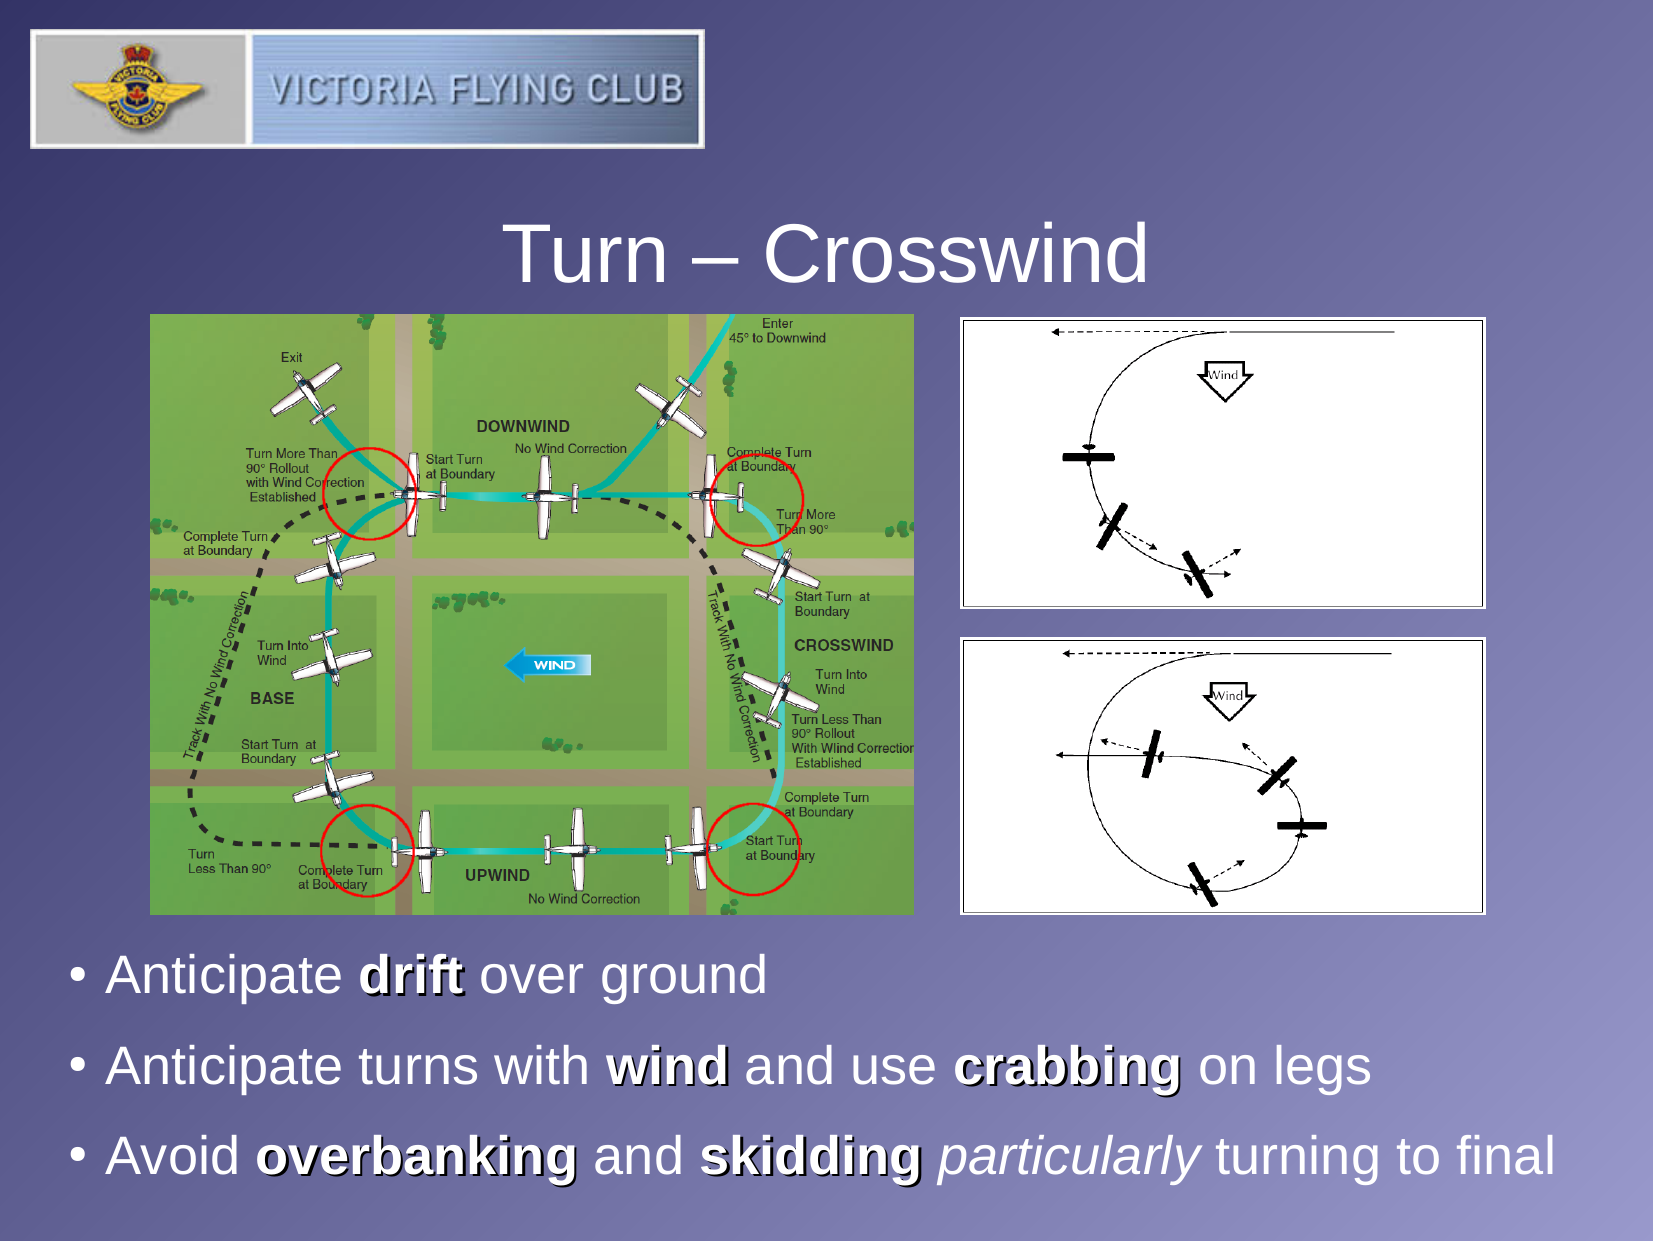

# Turn – Crosswind
Anticipate drift over ground
Anticipate turns with wind and use crabbing on legs
Avoid overbanking and skidding particularly turning to final